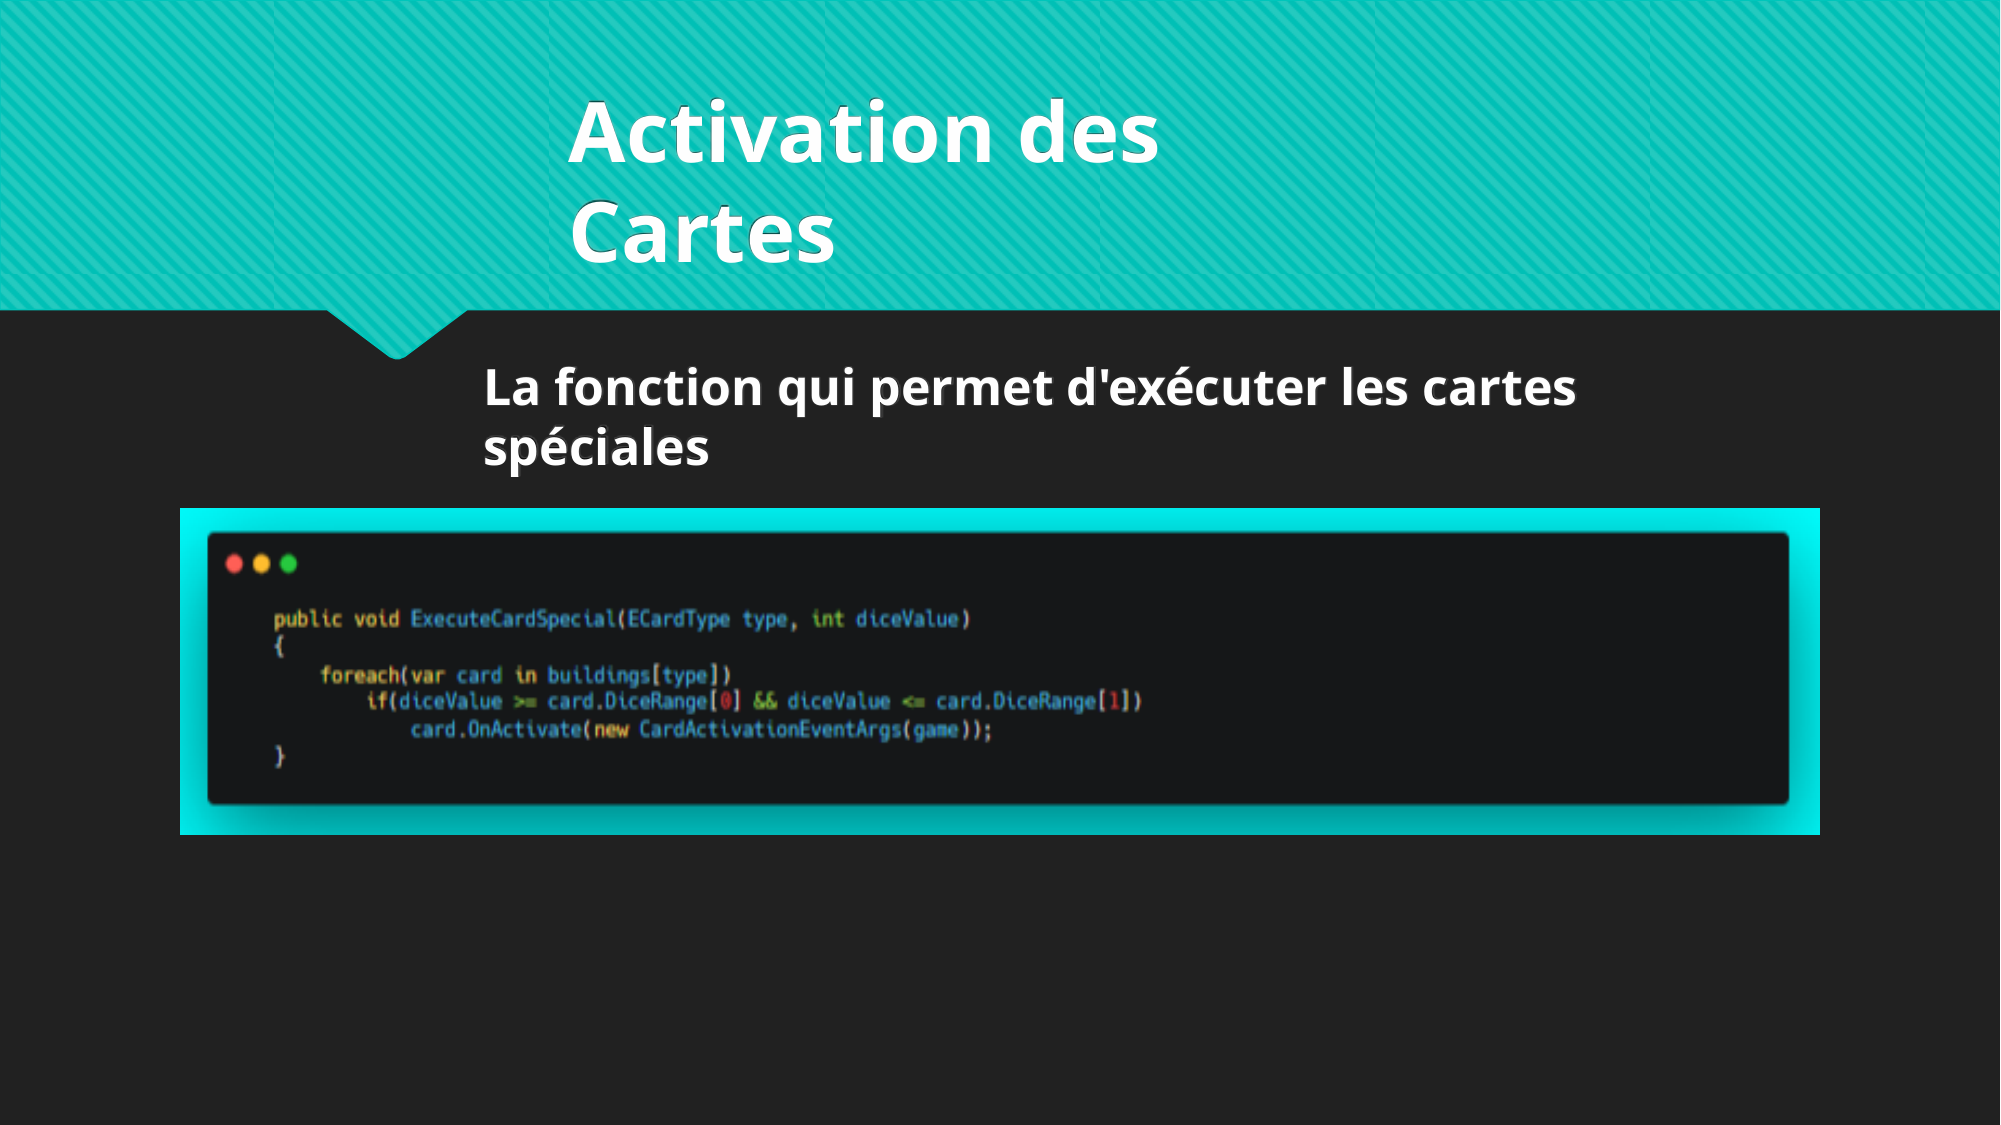

# Activation des Cartes
La fonction qui permet d'exécuter les cartes spéciales